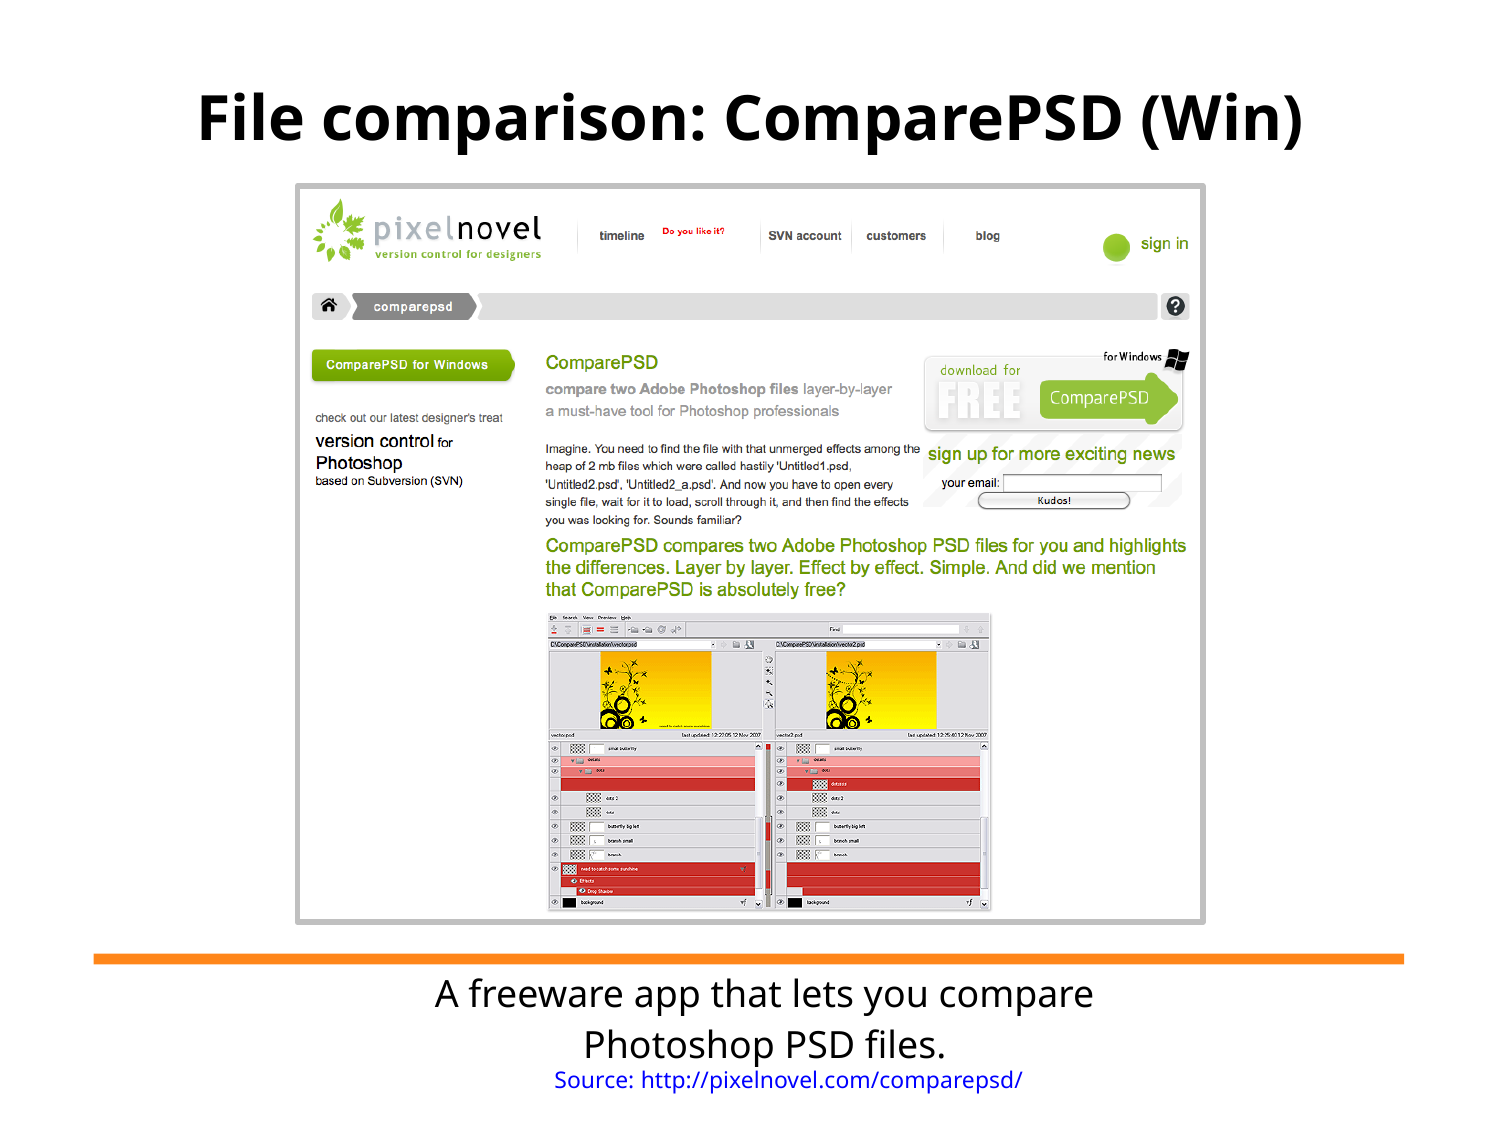

# File comparison: ComparePSD (Win)
A freeware app that lets you compare Photoshop PSD files.
Source: http://pixelnovel.com/comparepsd/